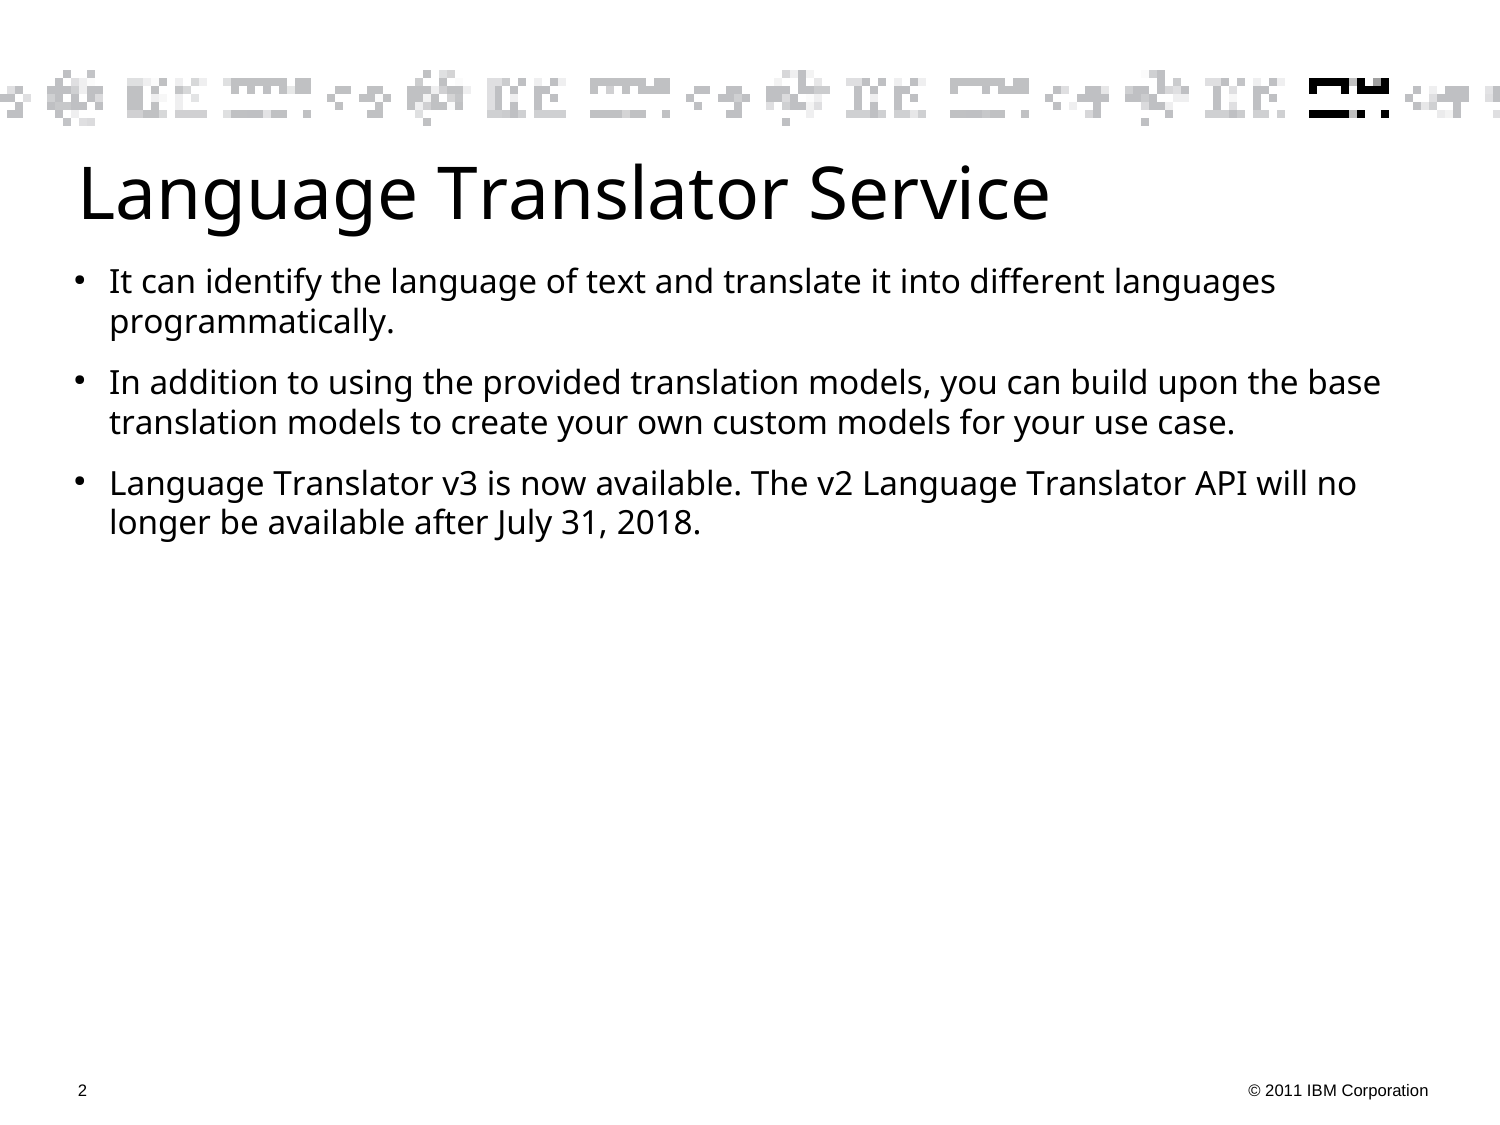

# Language Translator Service
It can identify the language of text and translate it into different languages programmatically.
In addition to using the provided translation models, you can build upon the base translation models to create your own custom models for your use case.
Language Translator v3 is now available. The v2 Language Translator API will no longer be available after July 31, 2018.
2